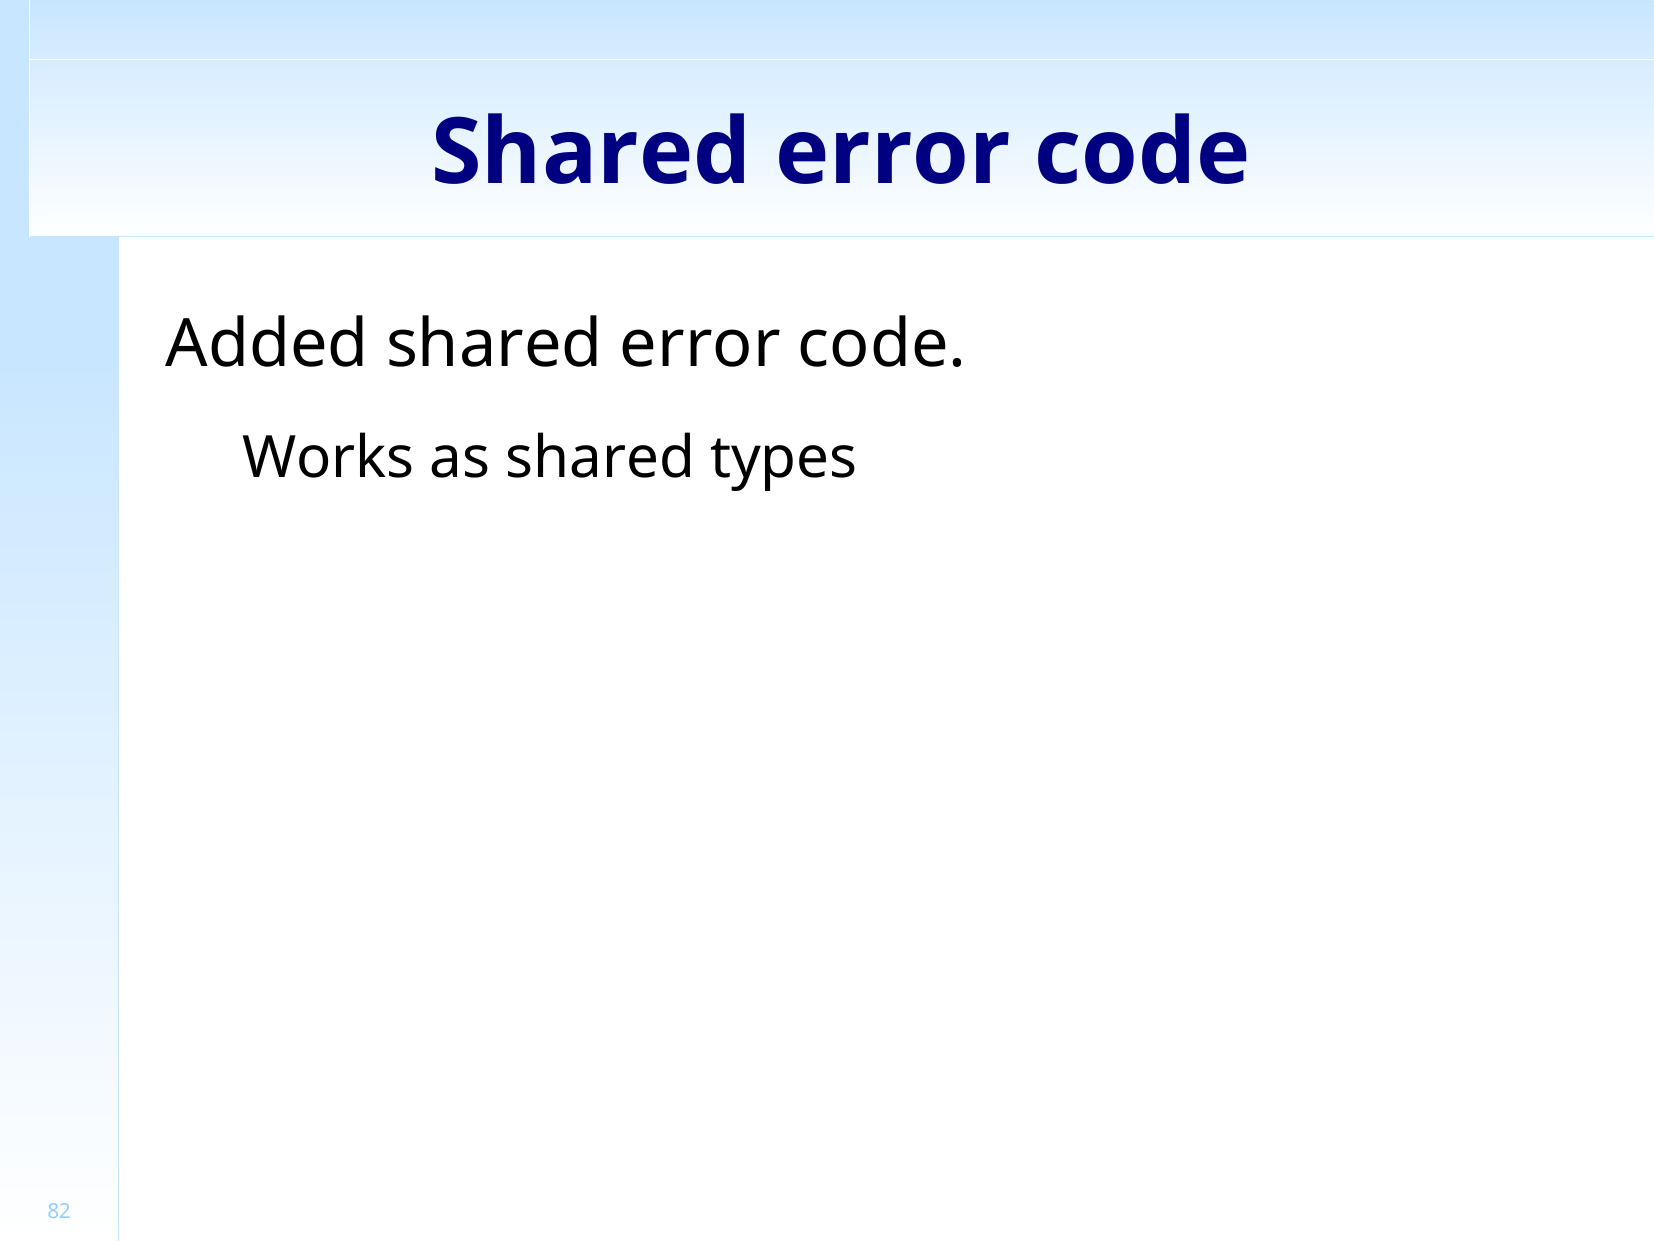

# Shared error code
Added shared error code.
Works as shared types